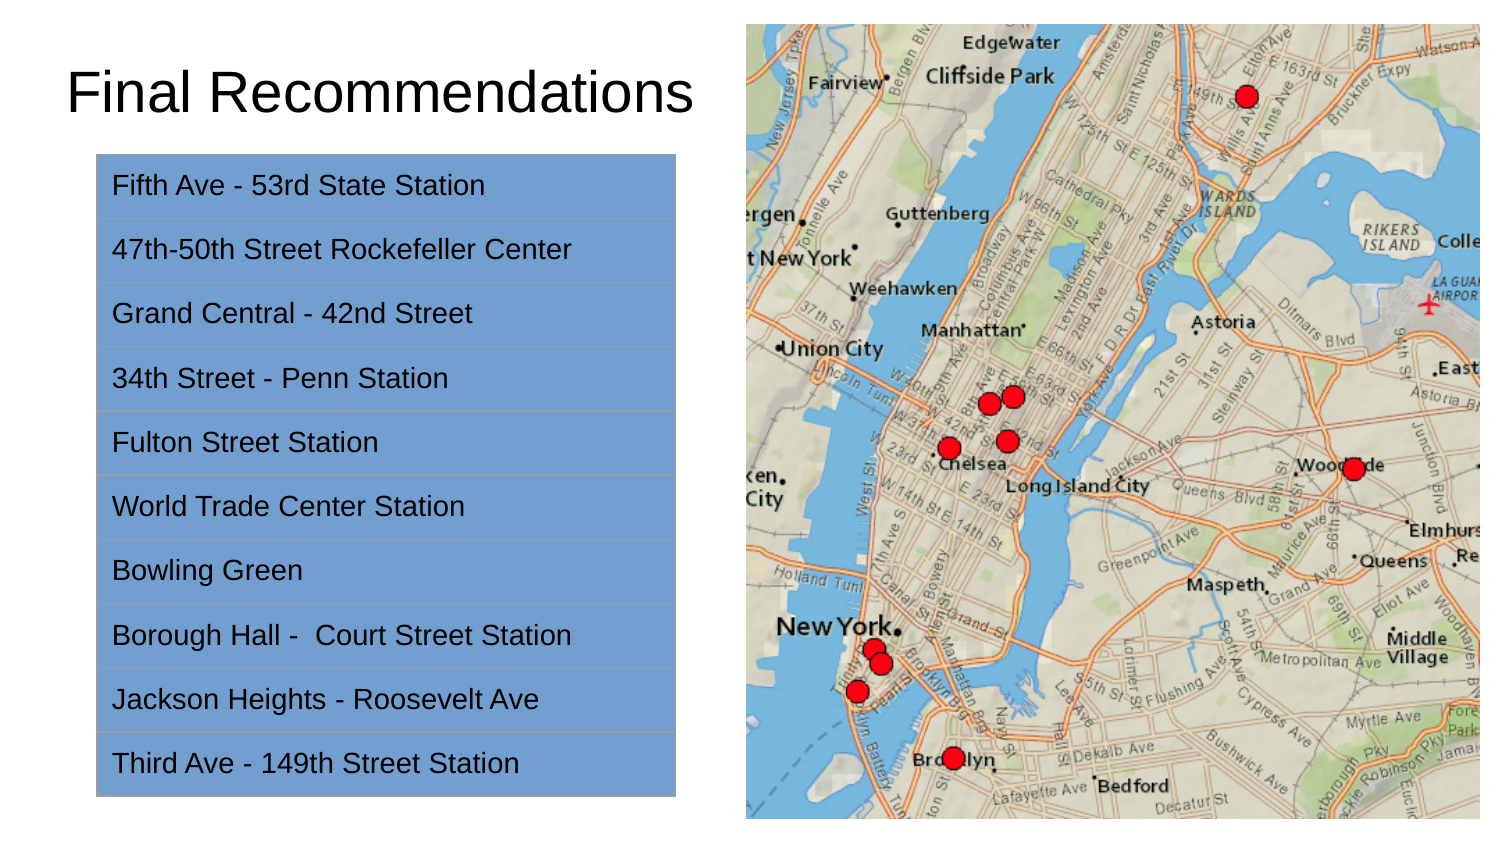

# Final Recommendations
| Fifth Ave - 53rd State Station |
| --- |
| 47th-50th Street Rockefeller Center |
| Grand Central - 42nd Street |
| 34th Street - Penn Station |
| Fulton Street Station |
| World Trade Center Station |
| Bowling Green |
| Borough Hall - Court Street Station |
| Jackson Heights - Roosevelt Ave |
| Third Ave - 149th Street Station |